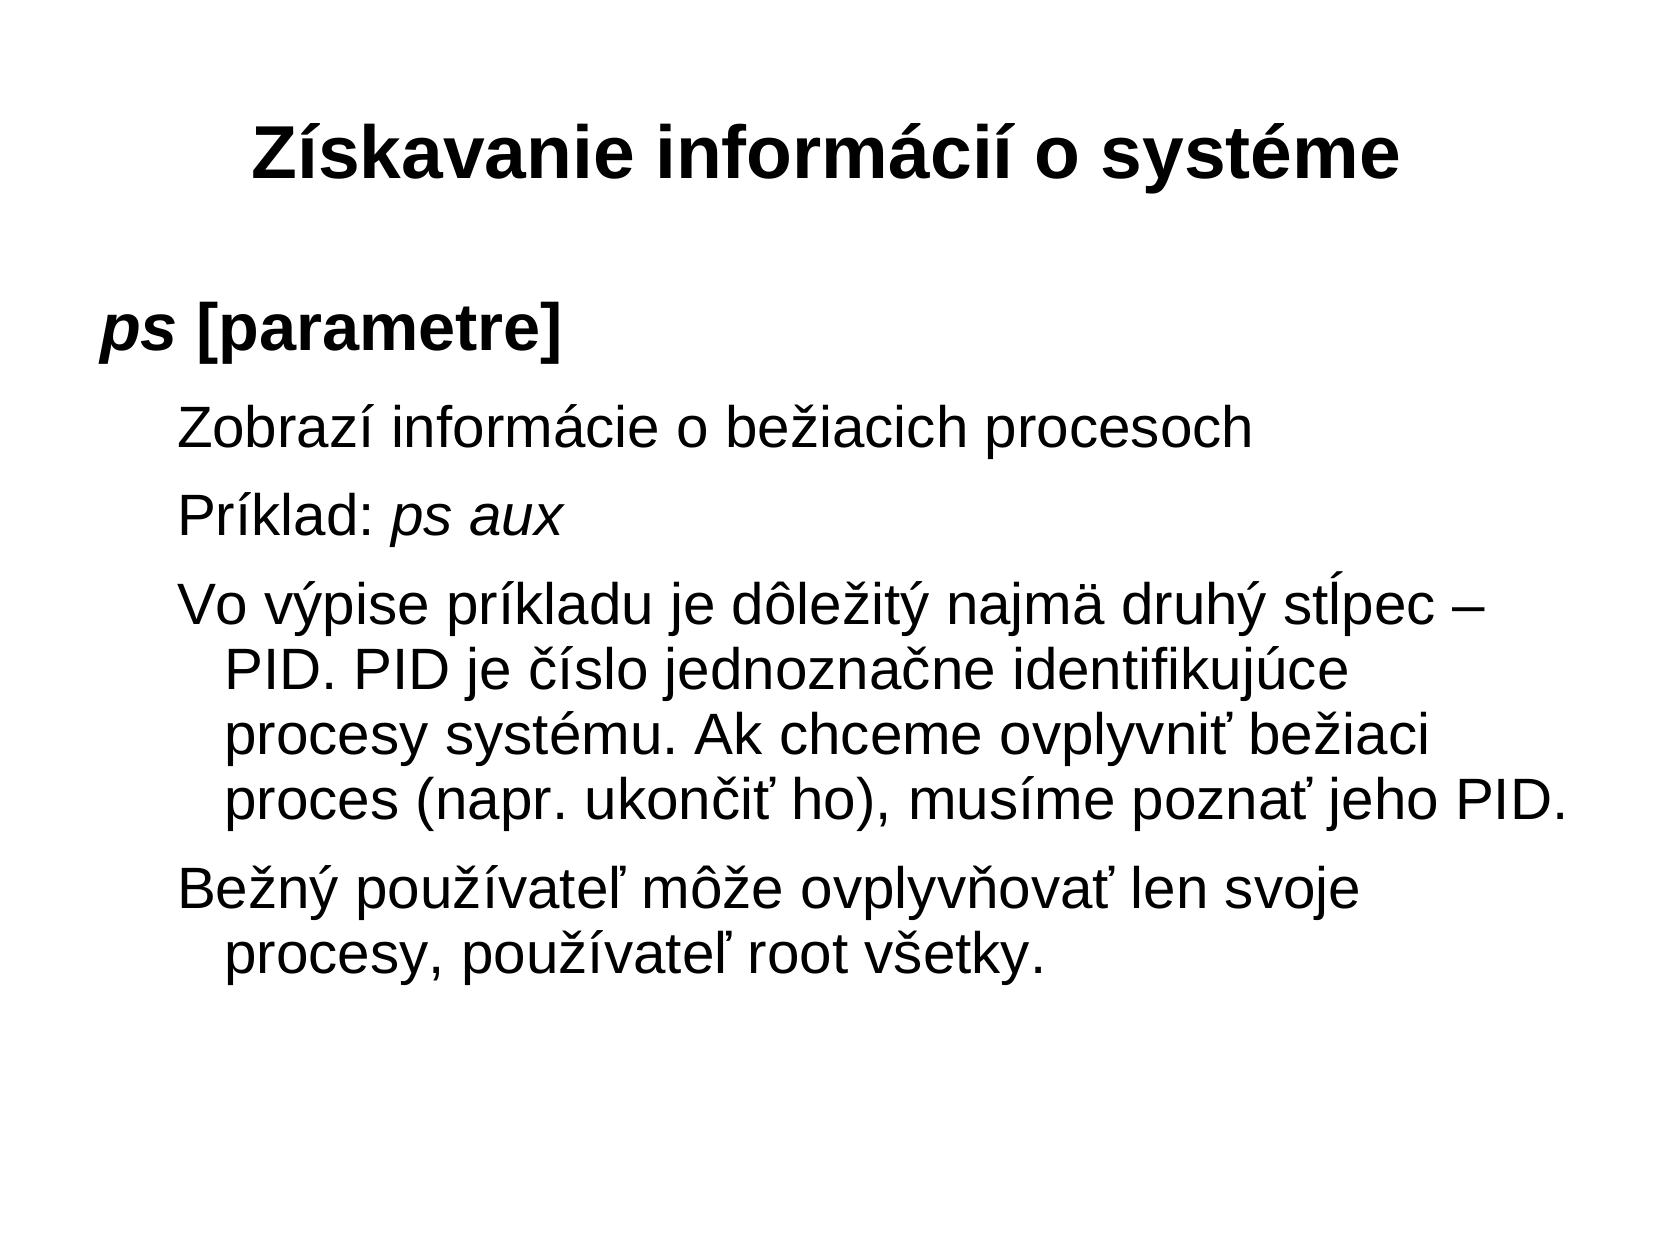

# Získavanie informácií o systéme
ps [parametre]
Zobrazí informácie o bežiacich procesoch
Príklad: ps aux
Vo výpise príkladu je dôležitý najmä druhý stĺpec – PID. PID je číslo jednoznačne identifikujúce procesy systému. Ak chceme ovplyvniť bežiaci proces (napr. ukončiť ho), musíme poznať jeho PID.
Bežný používateľ môže ovplyvňovať len svoje procesy, používateľ root všetky.